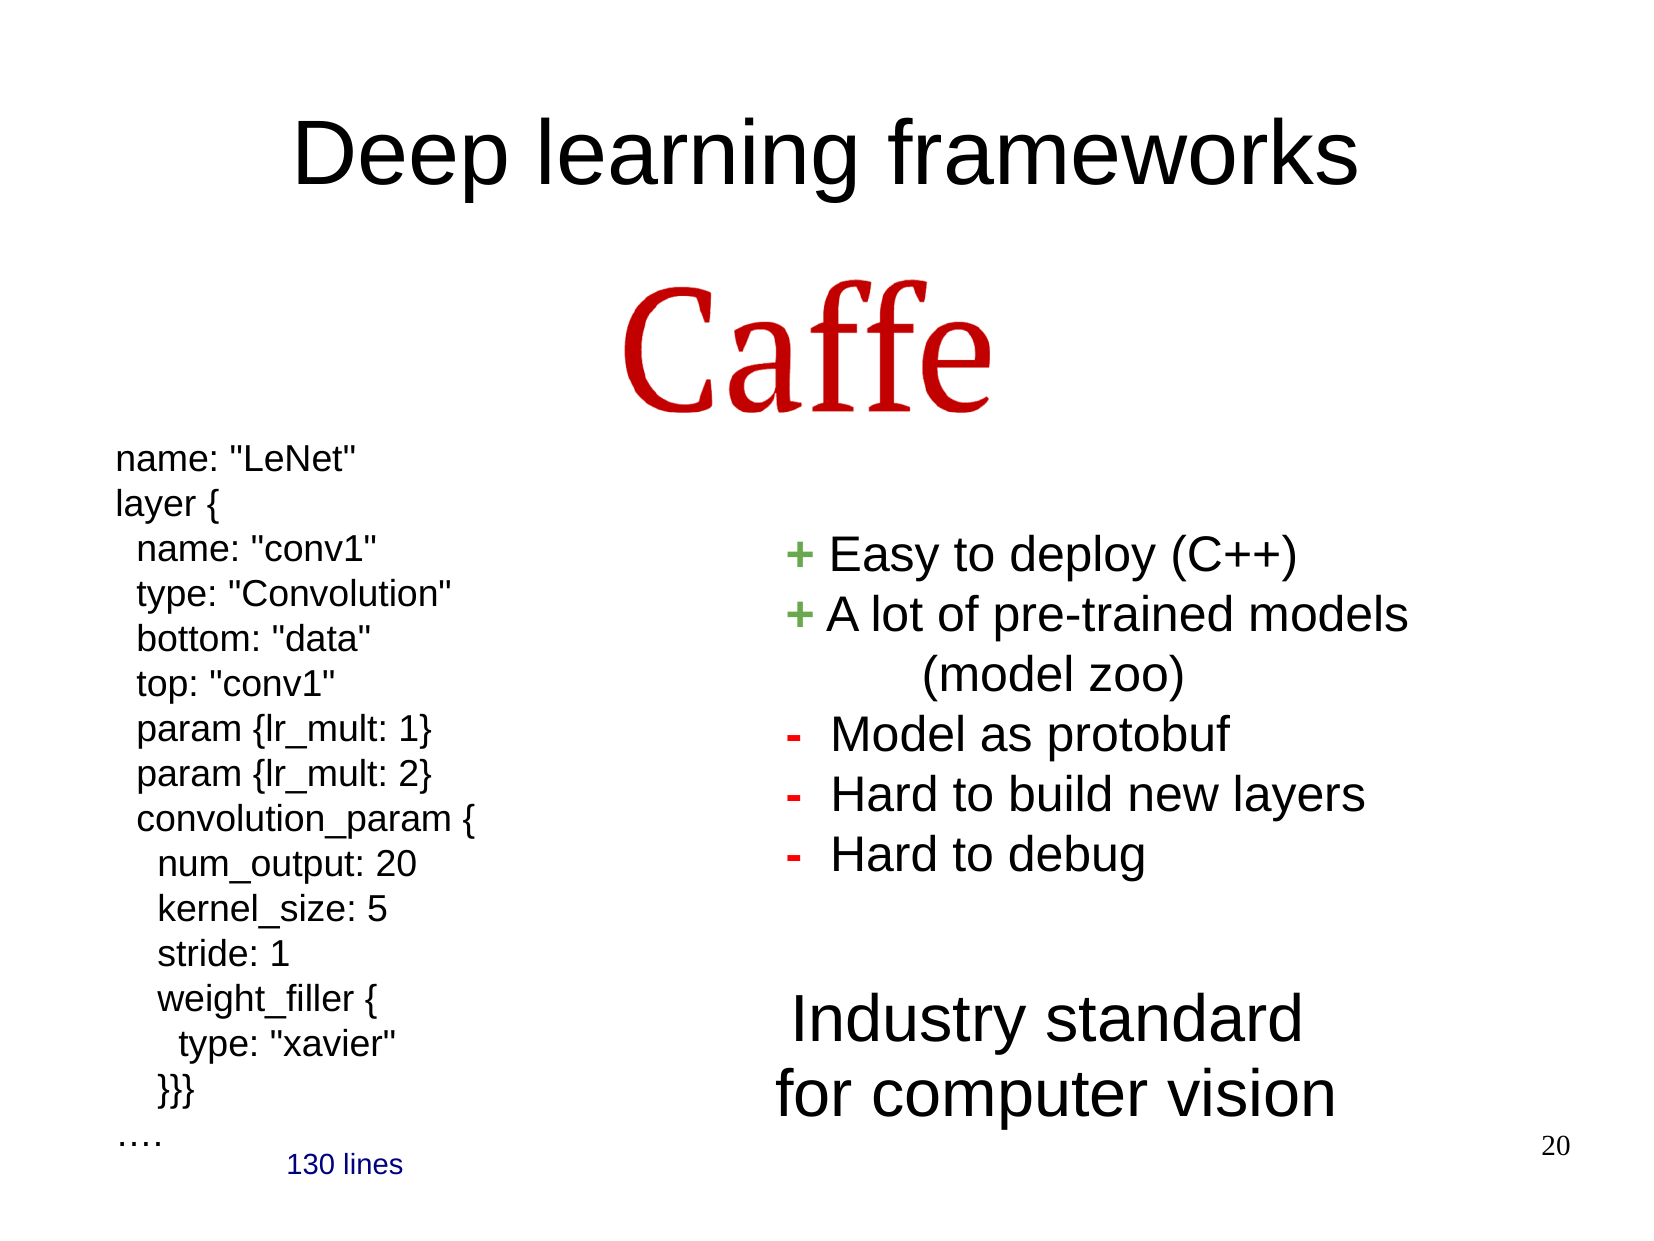

# Deep learning frameworks
name: "LeNet"
layer {
 name: "conv1"
 type: "Convolution"
 bottom: "data"
 top: "conv1"
 param {lr_mult: 1}
 param {lr_mult: 2}
 convolution_param {
 num_output: 20
 kernel_size: 5
 stride: 1
 weight_filler {
 type: "xavier"
 }}}
….
 + Easy to deploy (C++)
 + A lot of pre-trained models
		 (model zoo)
 - Model as protobuf
 - Hard to build new layers
 - Hard to debug
Industry standard
for computer vision
130 lines
20